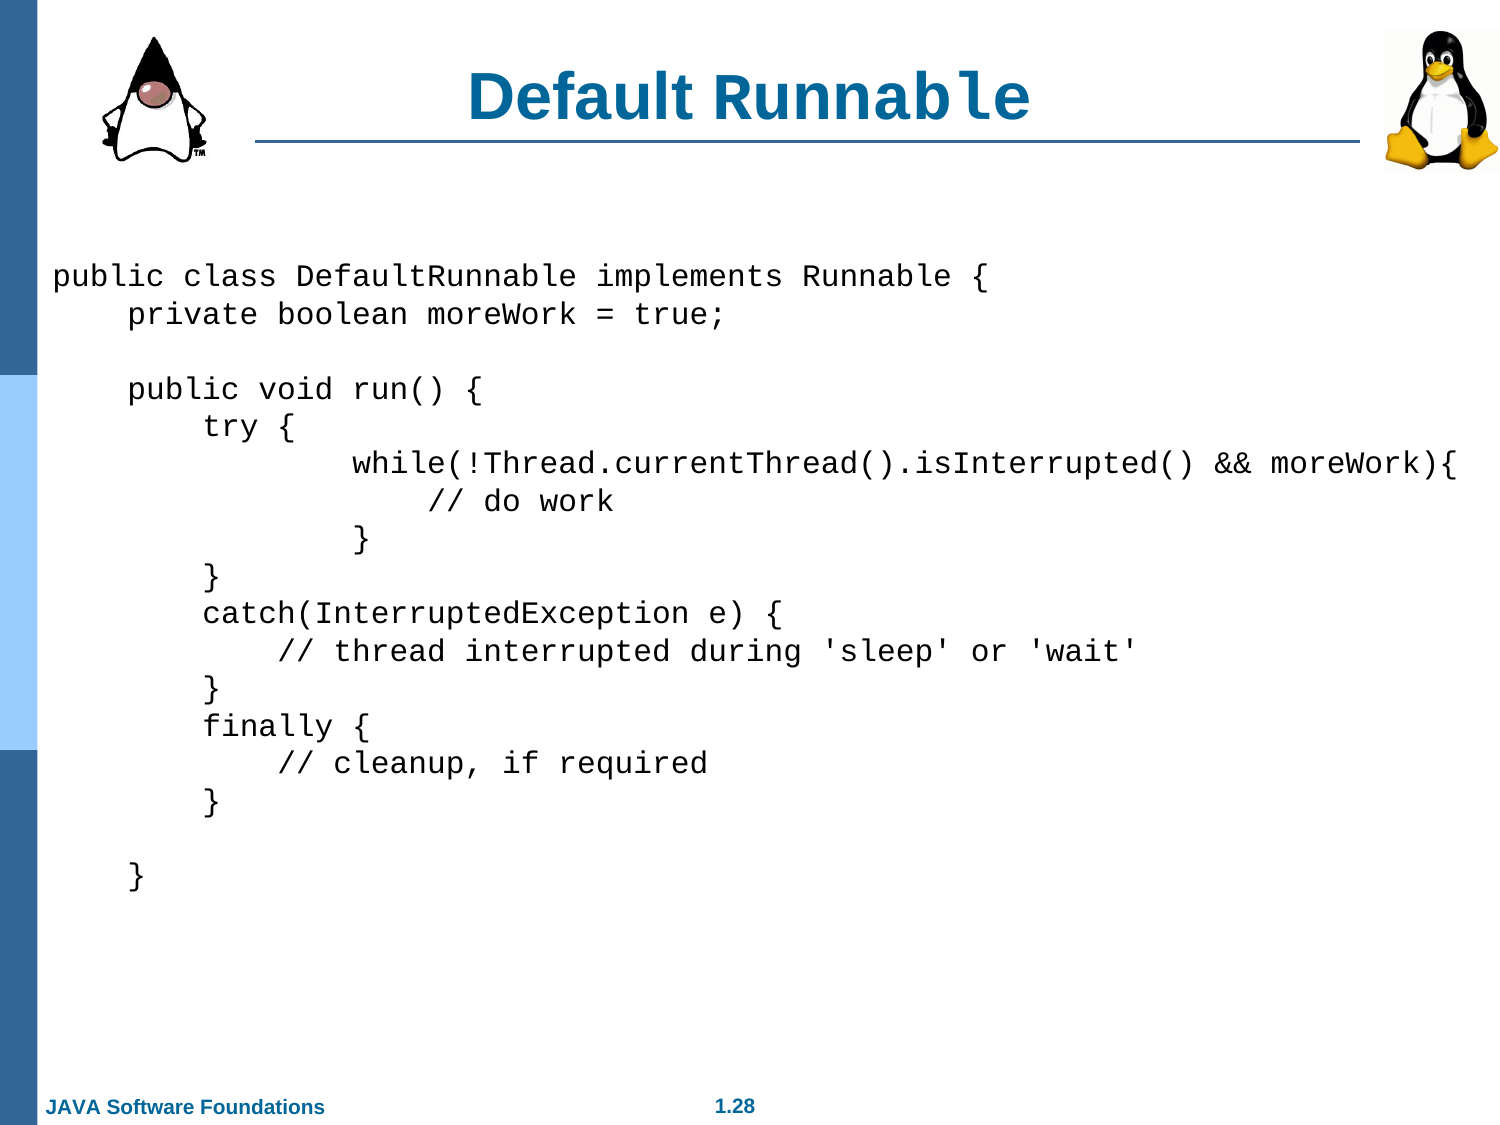

# Default Runnable
public class DefaultRunnable implements Runnable {
 private boolean moreWork = true;
 public void run() {
 try {
 while(!Thread.currentThread().isInterrupted() && moreWork){
 // do work
 }
 }
 catch(InterruptedException e) {
 // thread interrupted during 'sleep' or 'wait'
 }
 finally {
 // cleanup, if required
 }
 }